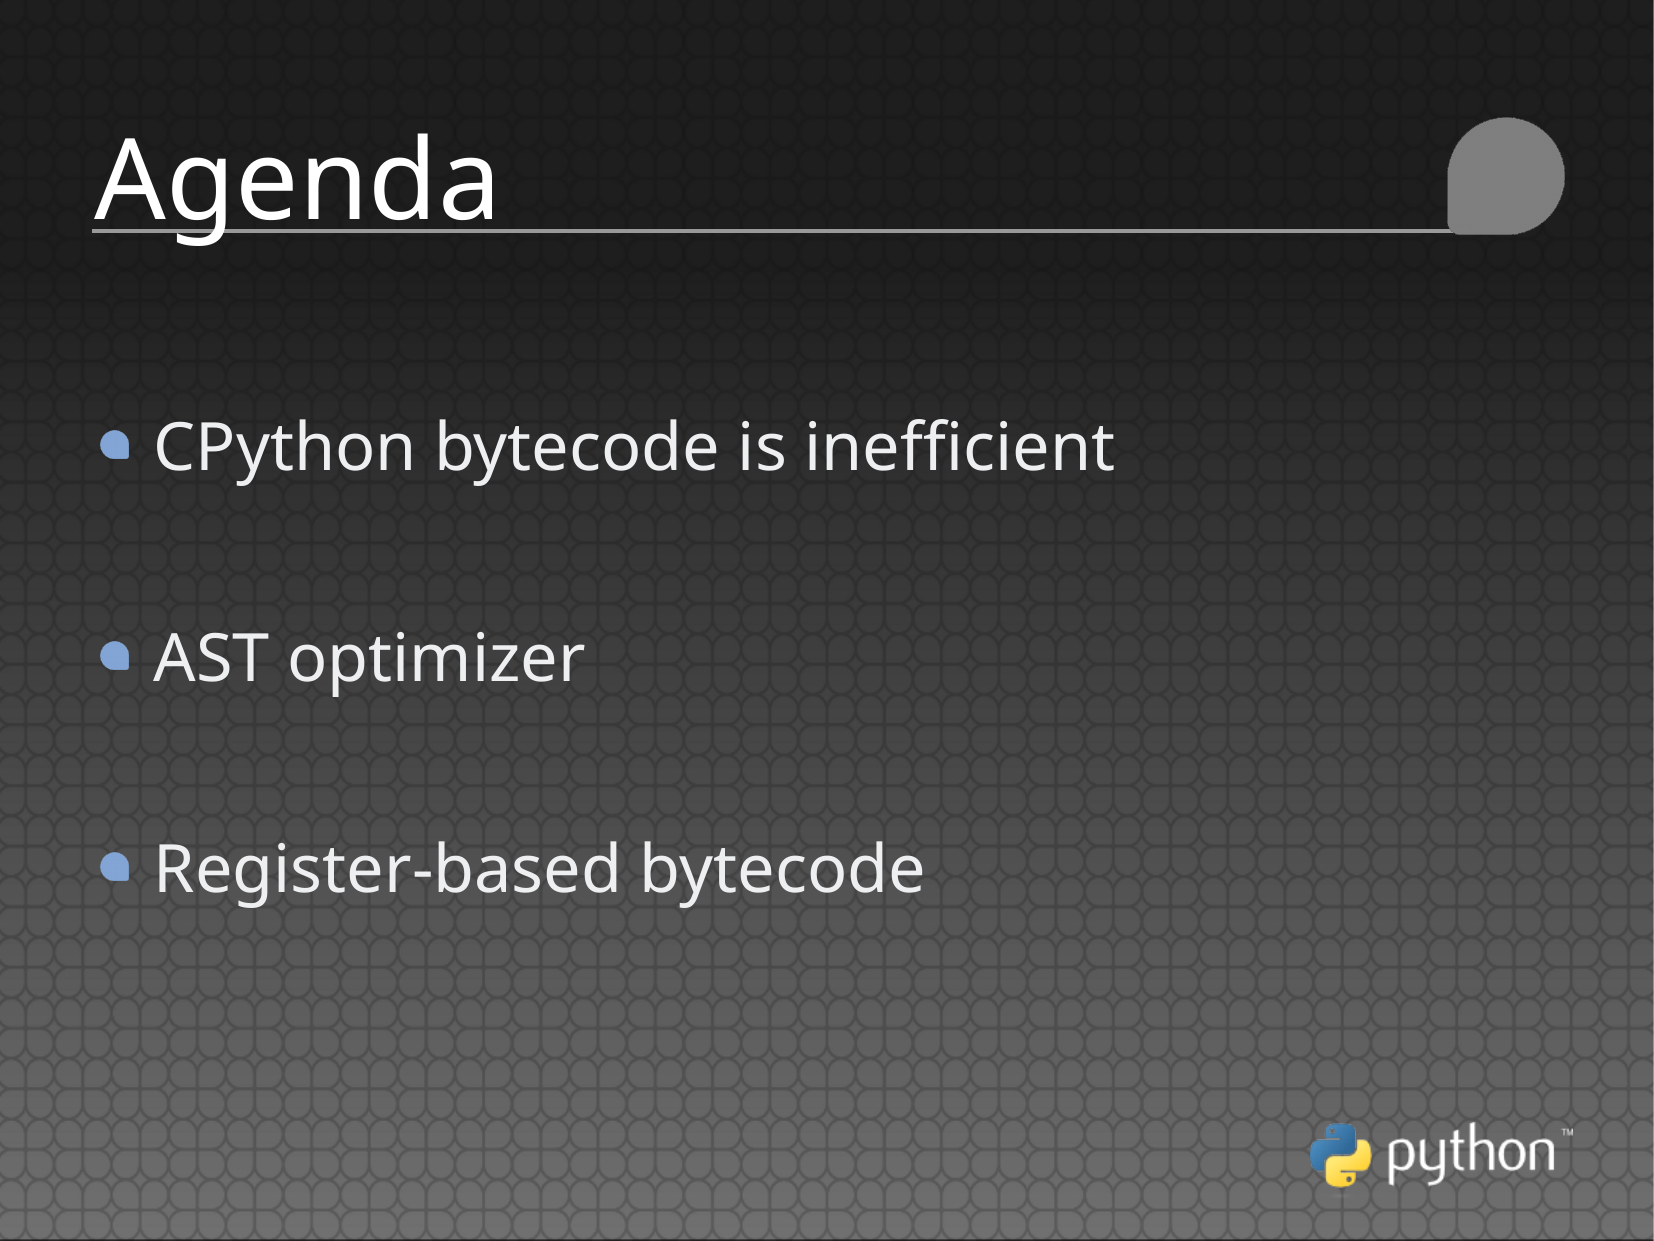

Agenda
# CPython bytecode is inefficient
AST optimizer
Register-based bytecode